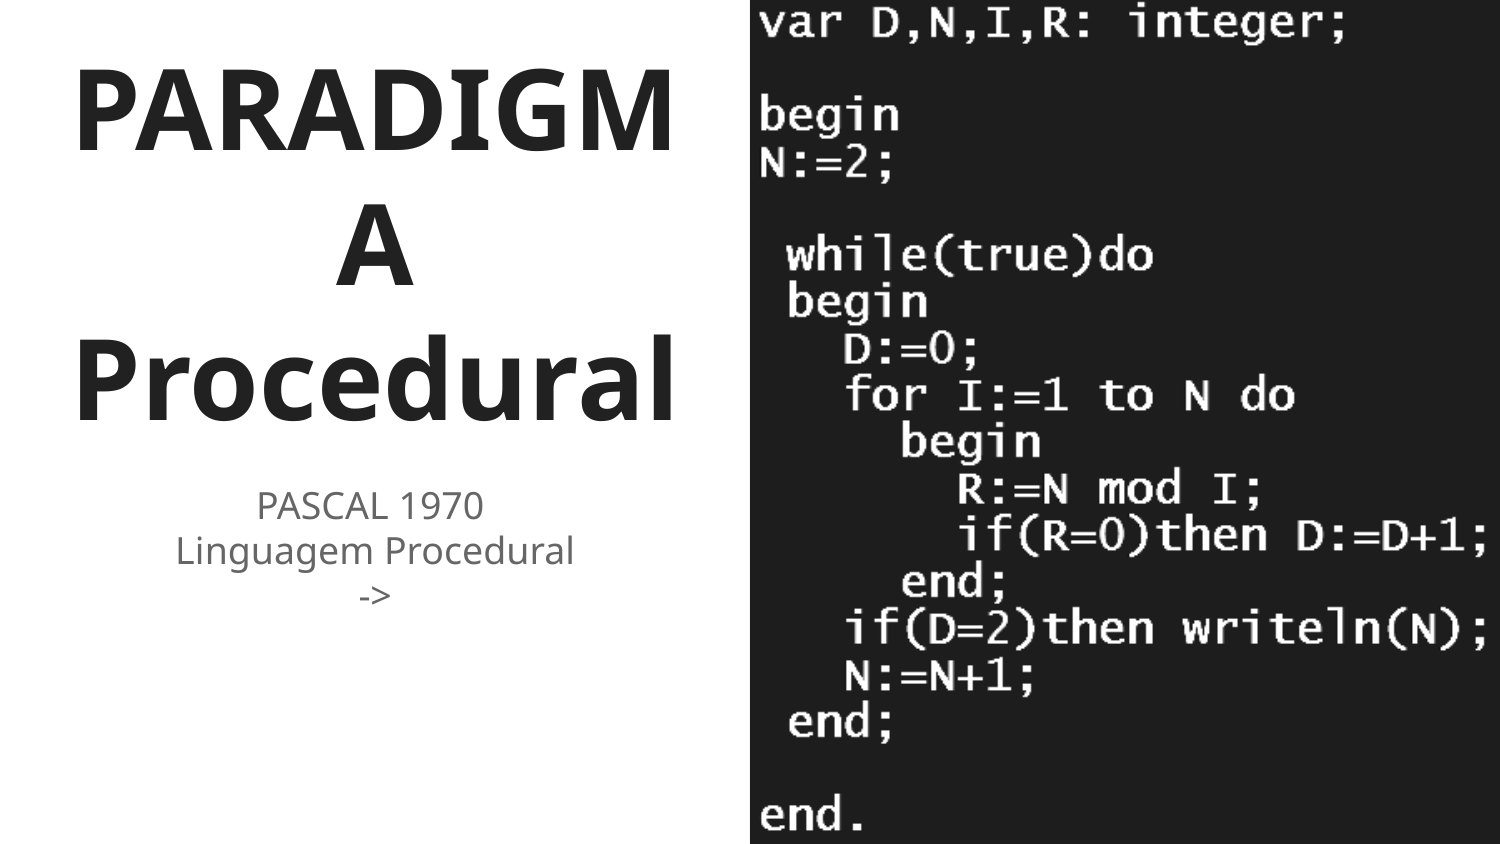

# PARADIGMA Procedural
PASCAL 1970
Linguagem Procedural
->